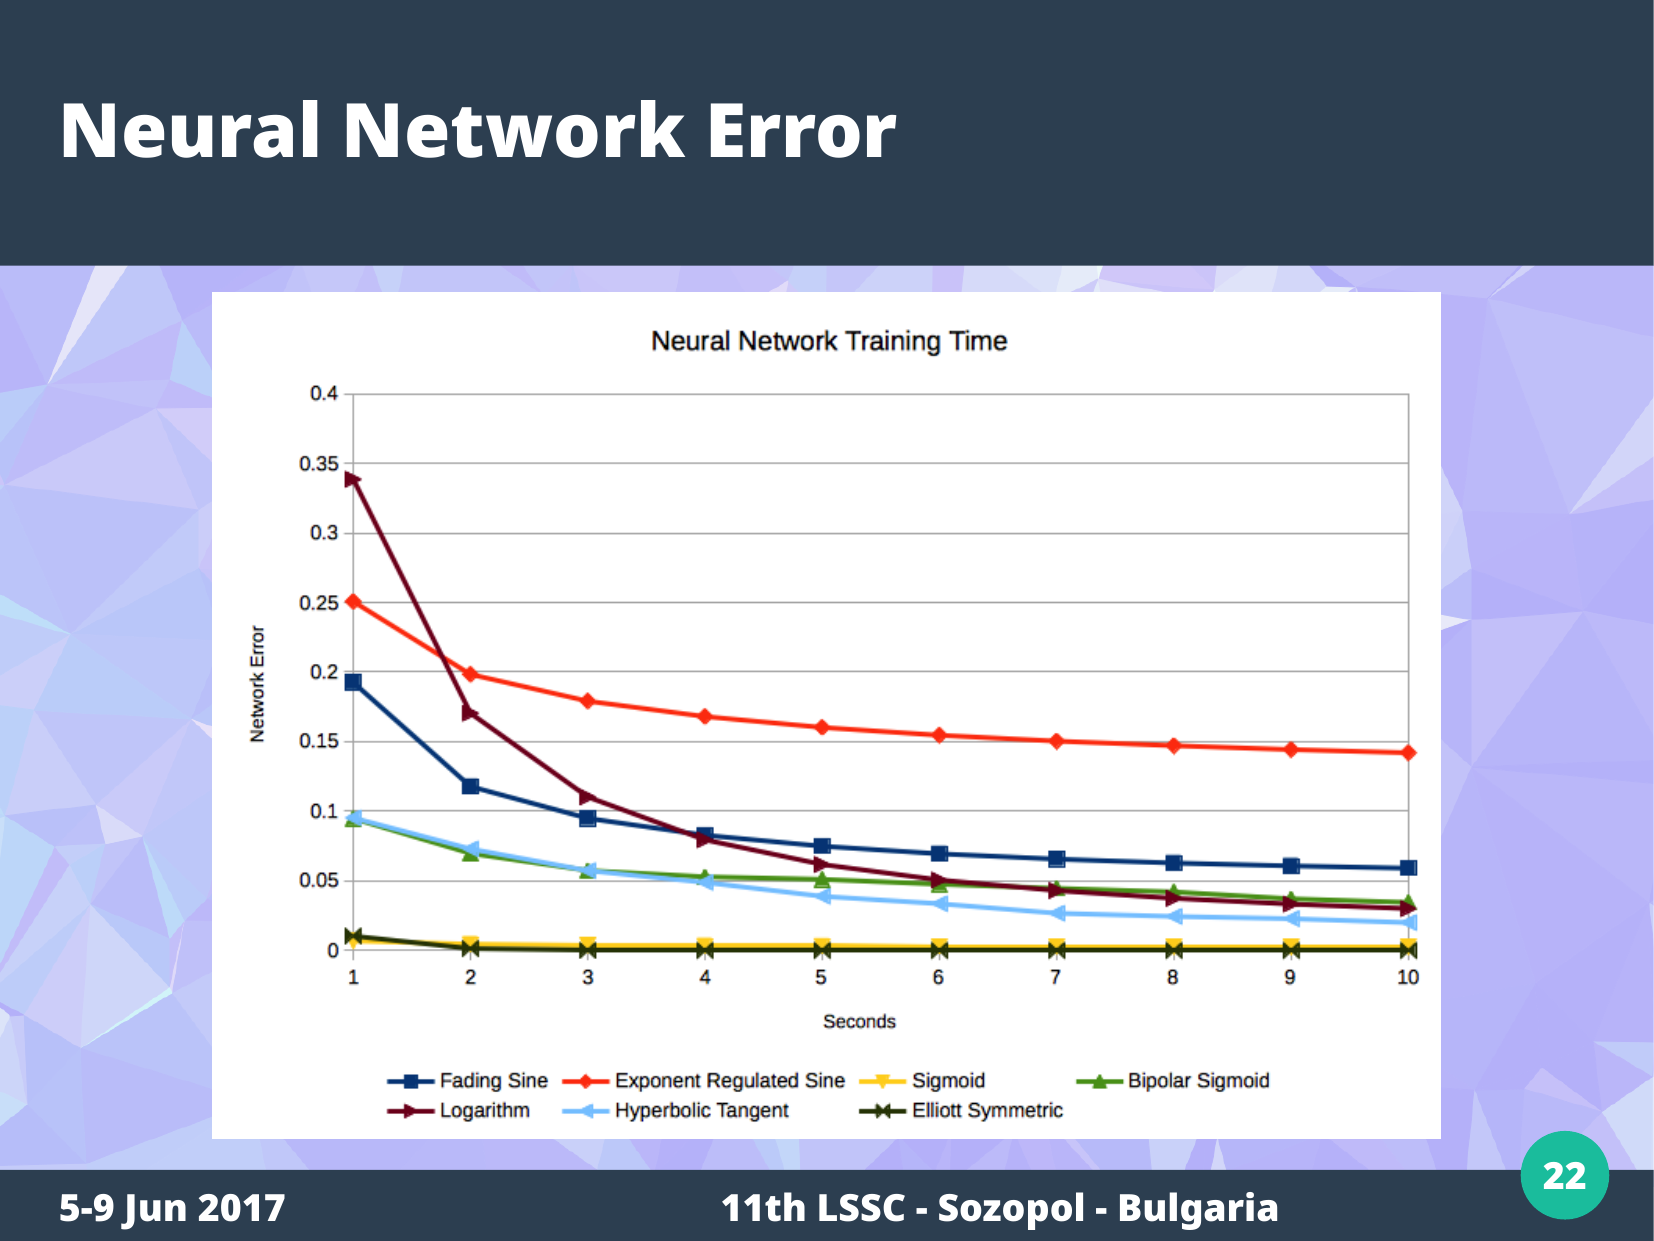

# Neural Network Error
22
5-9 Jun 2017
11th LSSC - Sozopol - Bulgaria